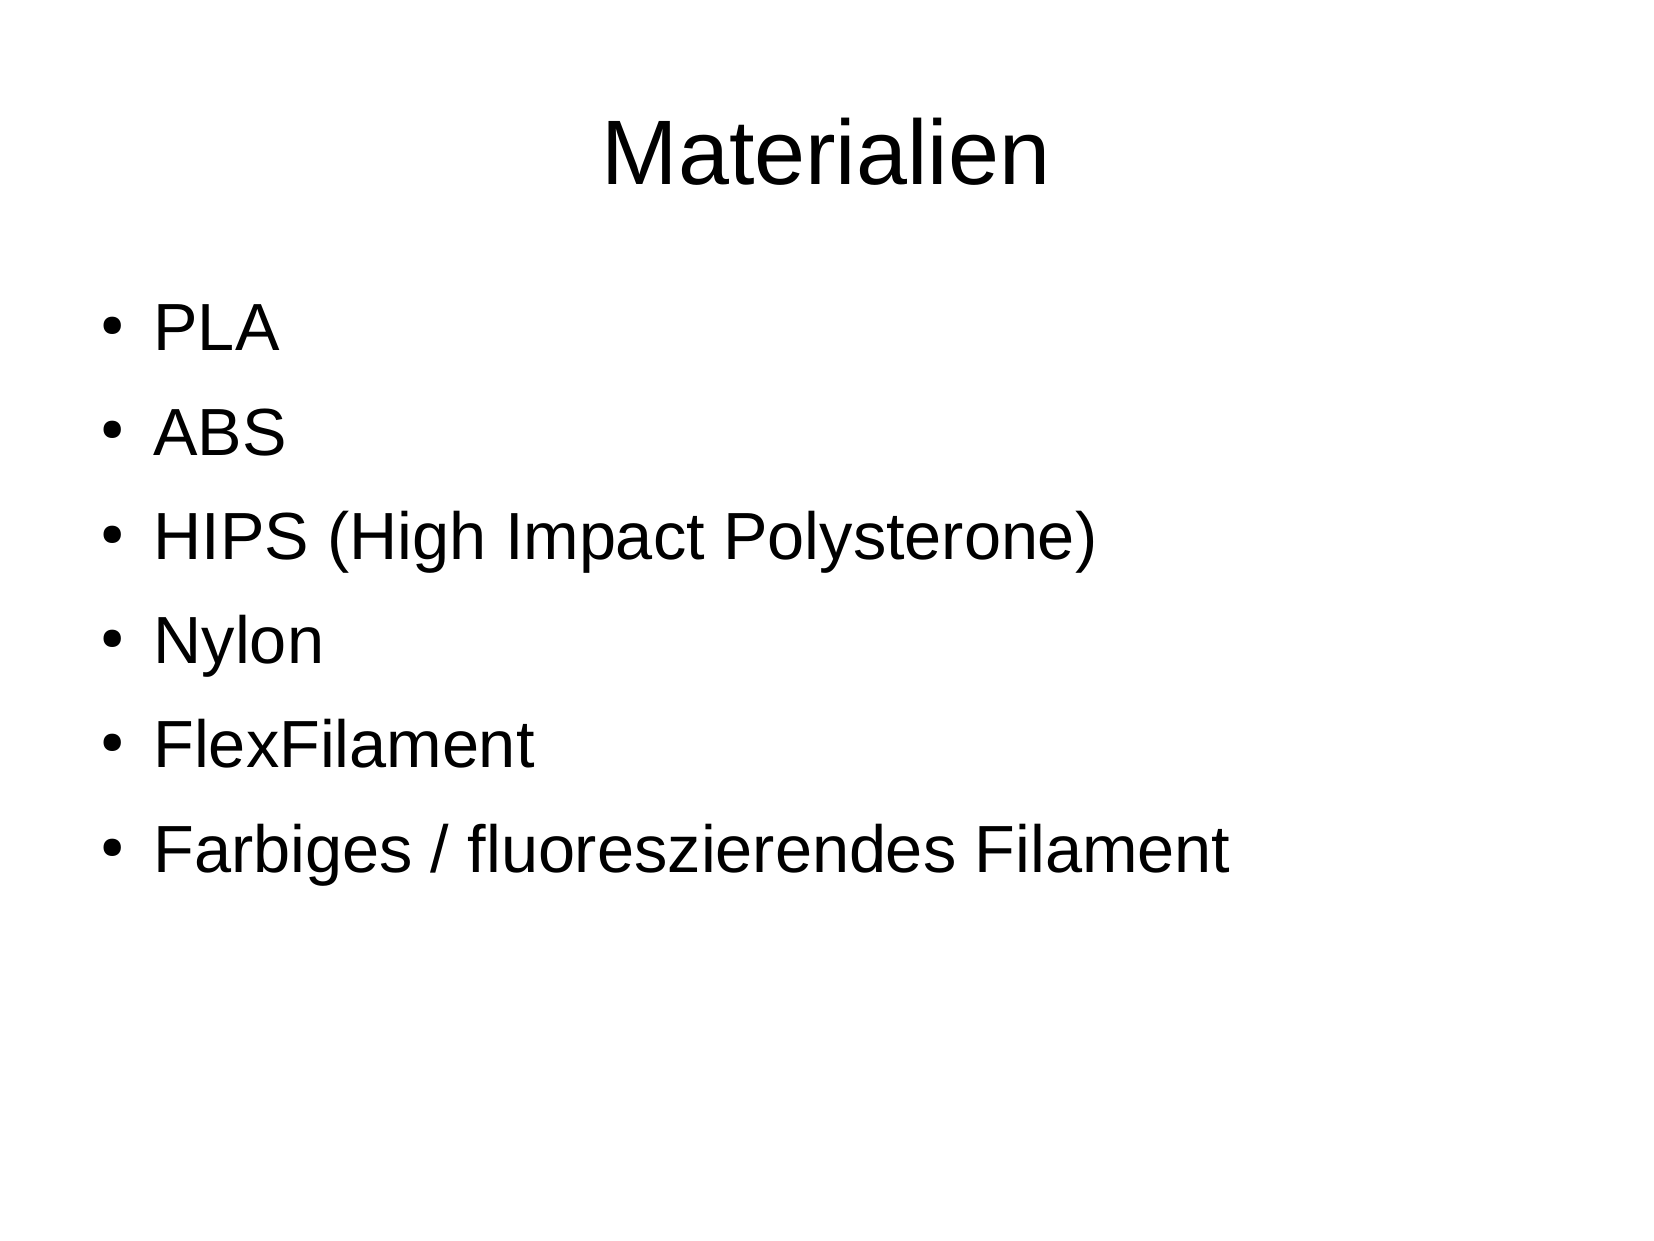

# Materialien
PLA
ABS
HIPS (High Impact Polysterone)
Nylon
FlexFilament
Farbiges / fluoreszierendes Filament